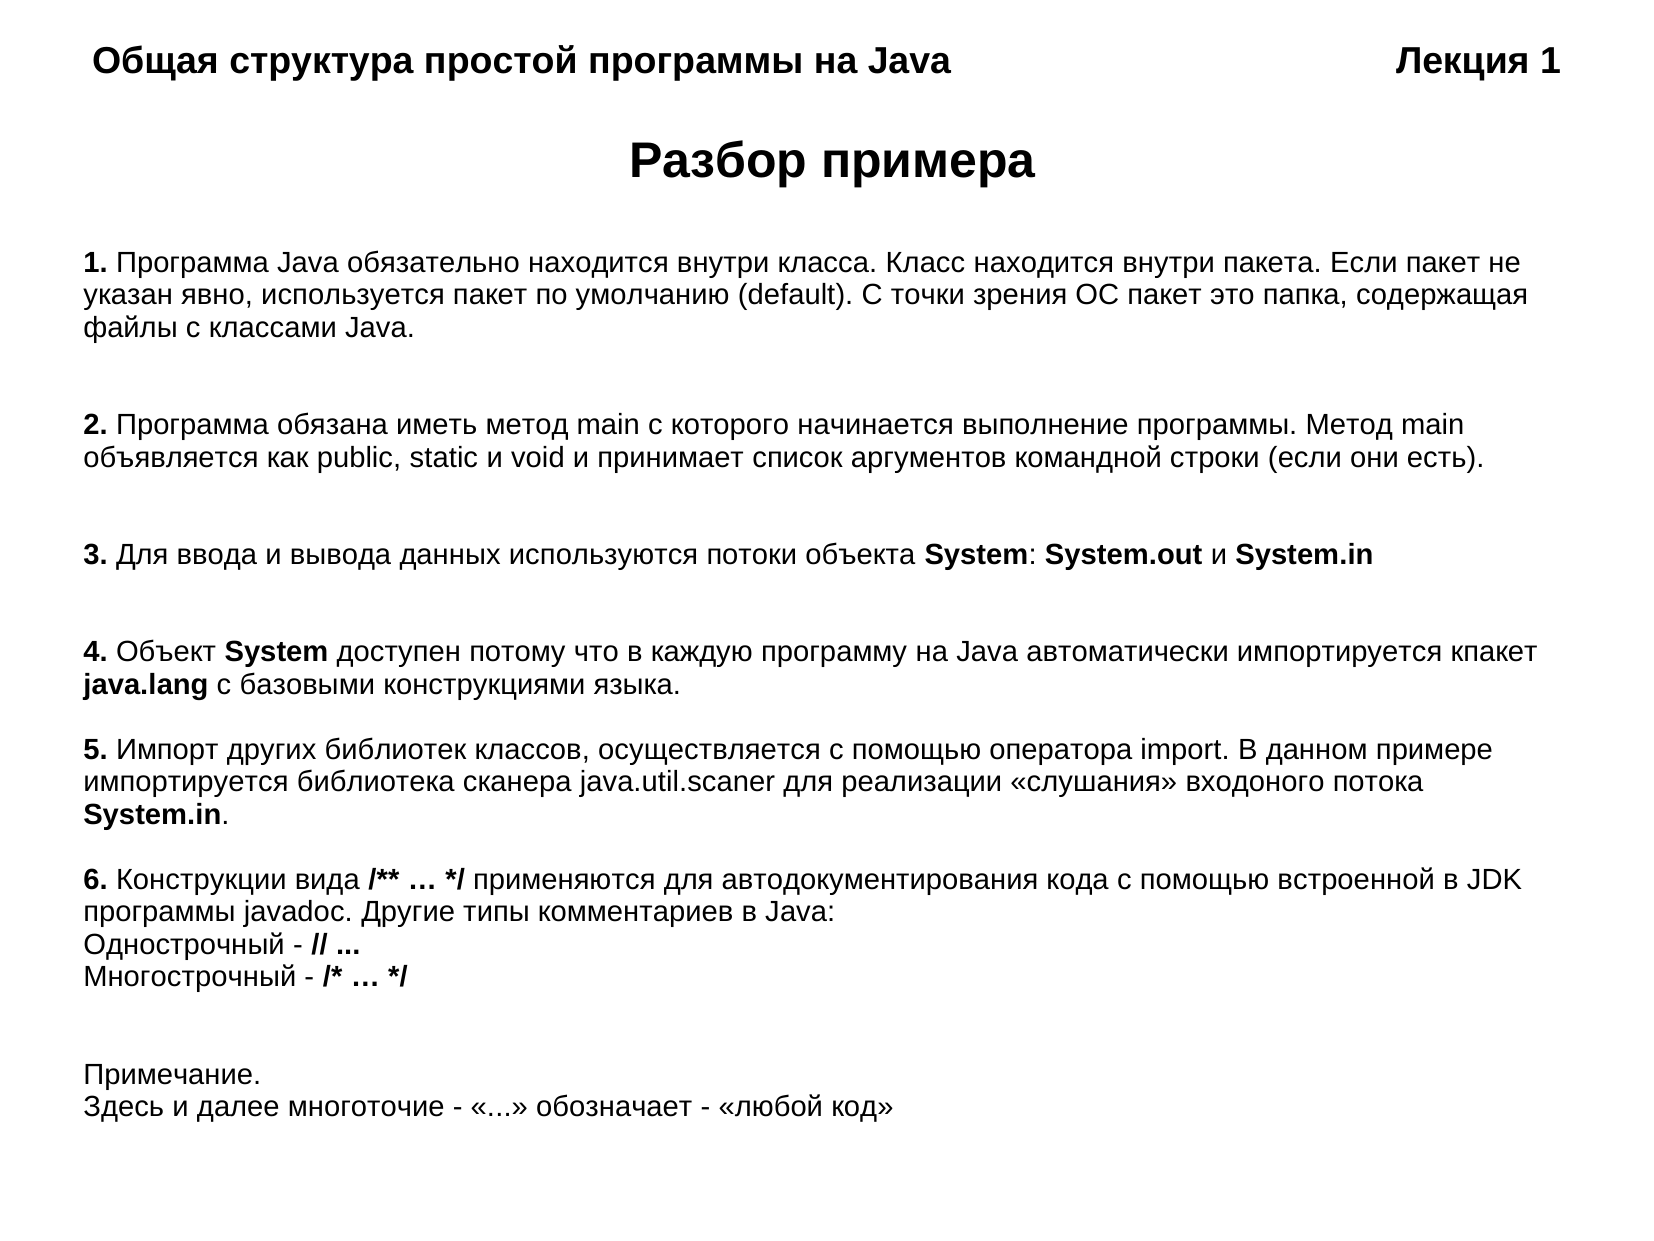

Общая структура простой программы на Java				Лекция 1
Разбор примера
1. Программа Java обязательно находится внутри класса. Класс находится внутри пакета. Если пакет не указан явно, используется пакет по умолчанию (default). С точки зрения ОС пакет это папка, содержащая файлы с классами Java.
2. Программа обязана иметь метод main с которого начинается выполнение программы. Метод main объявляется как public, static и void и принимает список аргументов командной строки (если они есть).
3. Для ввода и вывода данных используются потоки объекта System: System.out и System.in
4. Объект System доступен потому что в каждую программу на Java автоматически импортируется кпакет java.lang с базовыми конструкциями языка.
5. Импорт других библиотек классов, осуществляется с помощью оператора import. В данном примере импортируется библиотека сканера java.util.scaner для реализации «слушания» входоного потока System.in.
6. Конструкции вида /** … */ применяются для автодокументирования кода с помощью встроенной в JDK программы javadoc. Другие типы комментариев в Java:
Однострочный - // ...
Многострочный - /* … */
Примечание.
Здесь и далее многоточие - «...» обозначает - «любой код»